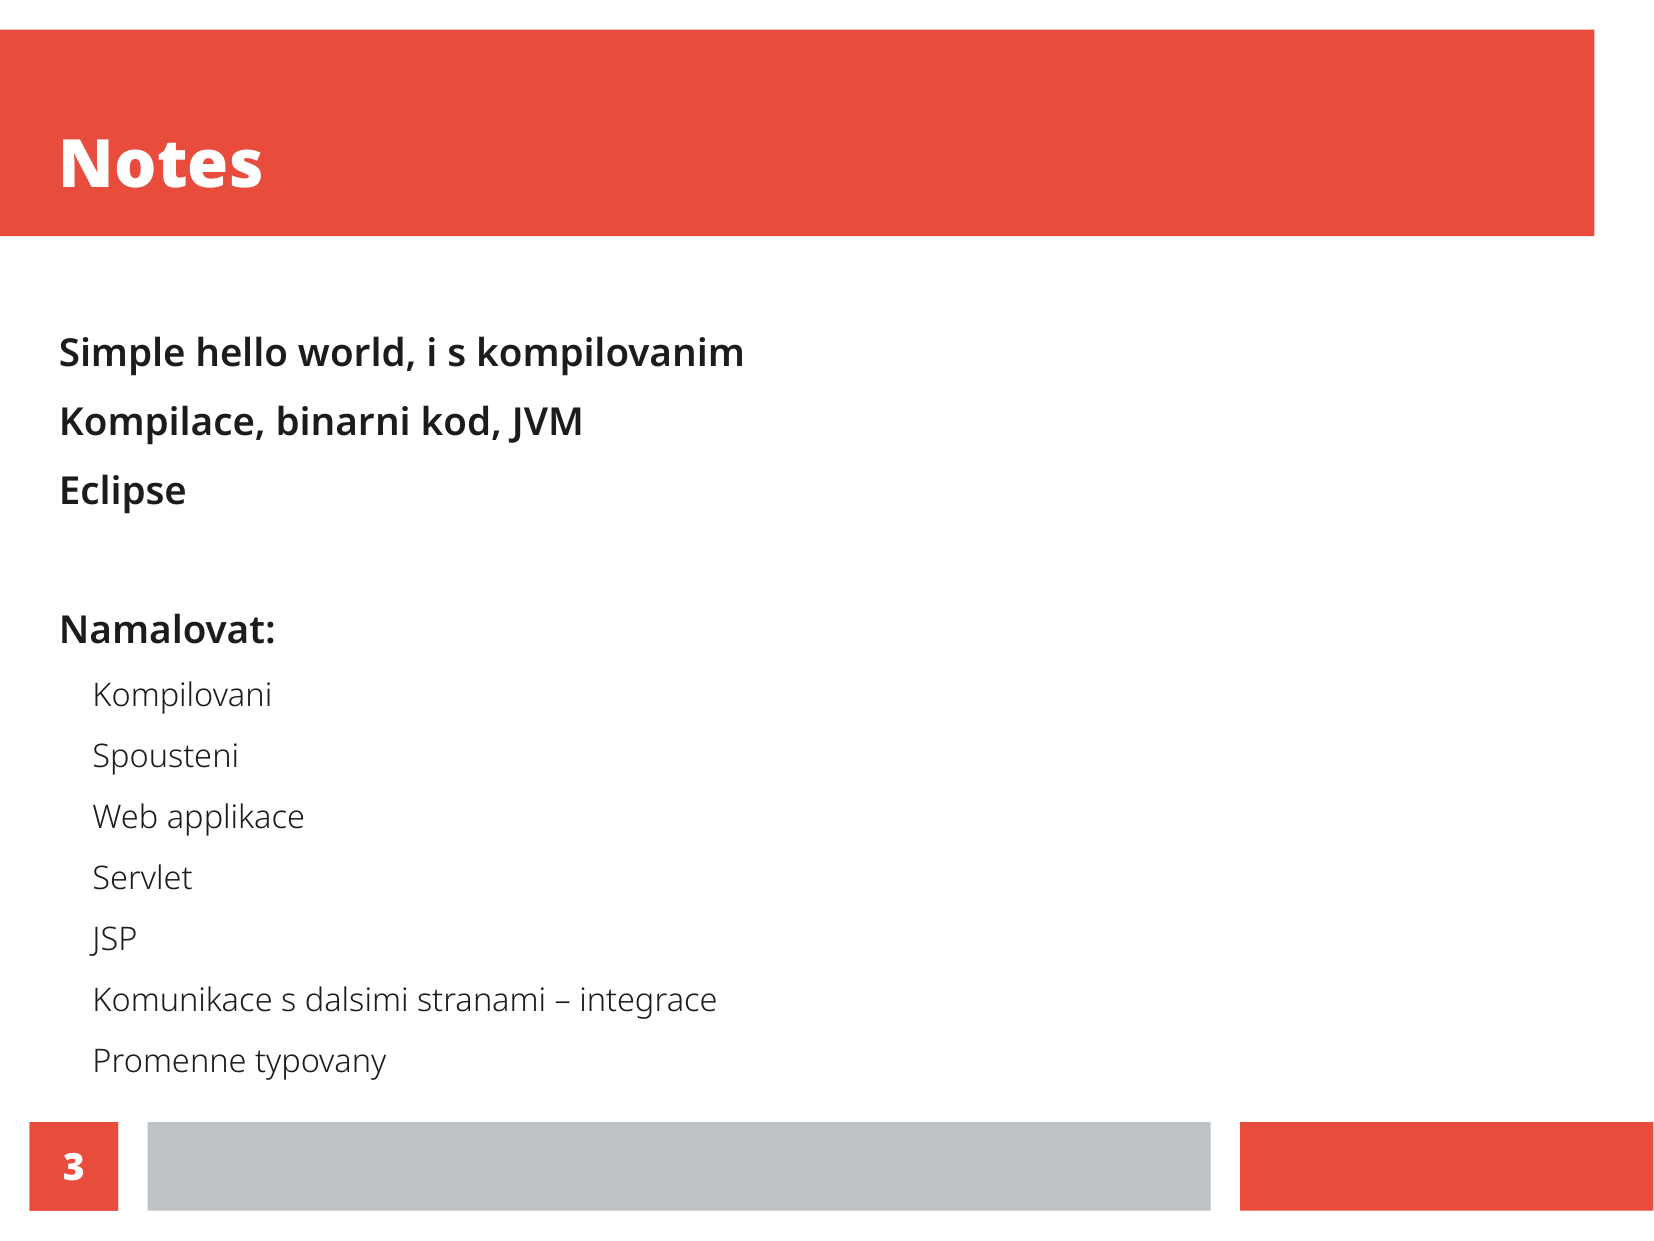

# Notes
Simple hello world, i s kompilovanim
Kompilace, binarni kod, JVM
Eclipse
Namalovat:
Kompilovani
Spousteni
Web applikace
Servlet
JSP
Komunikace s dalsimi stranami – integrace
Promenne typovany
3